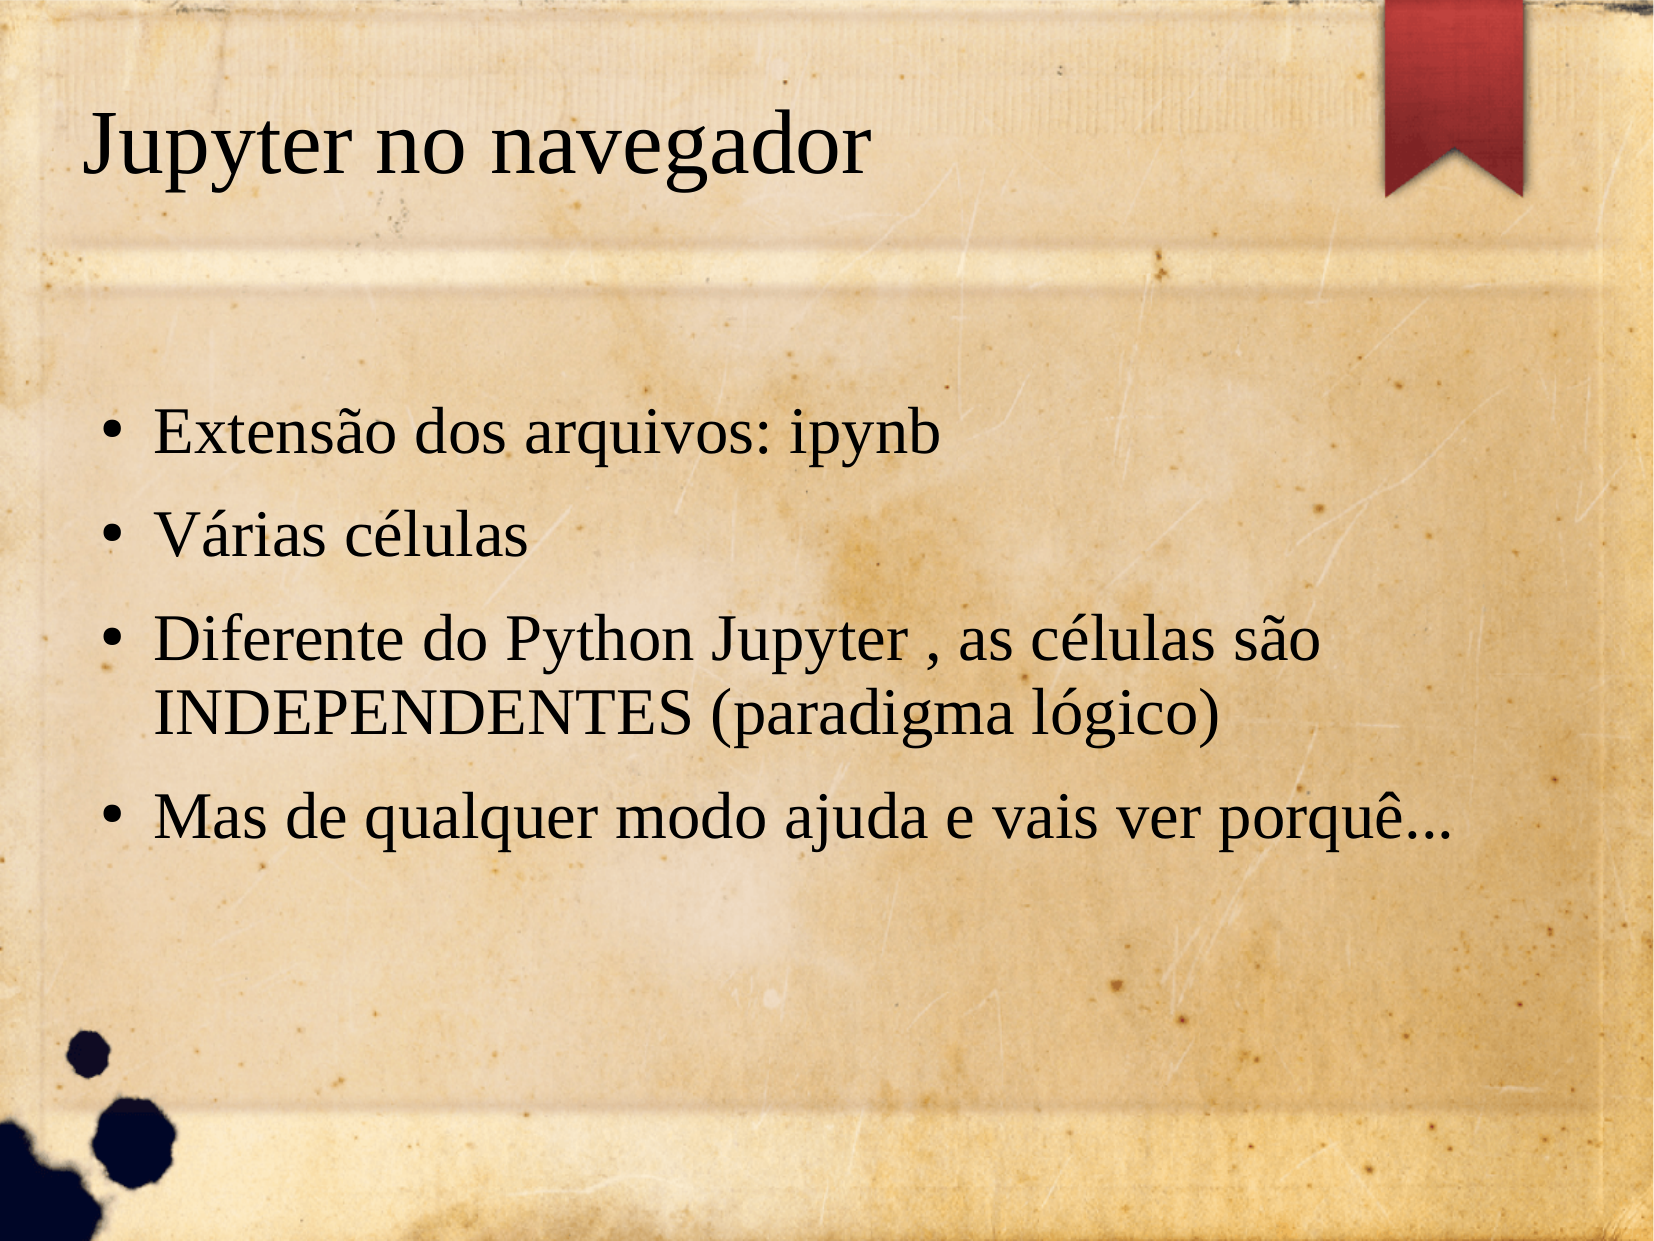

# Jupyter no navegador
Extensão dos arquivos: ipynb
Várias células
Diferente do Python Jupyter , as células são INDEPENDENTES (paradigma lógico)
Mas de qualquer modo ajuda e vais ver porquê...